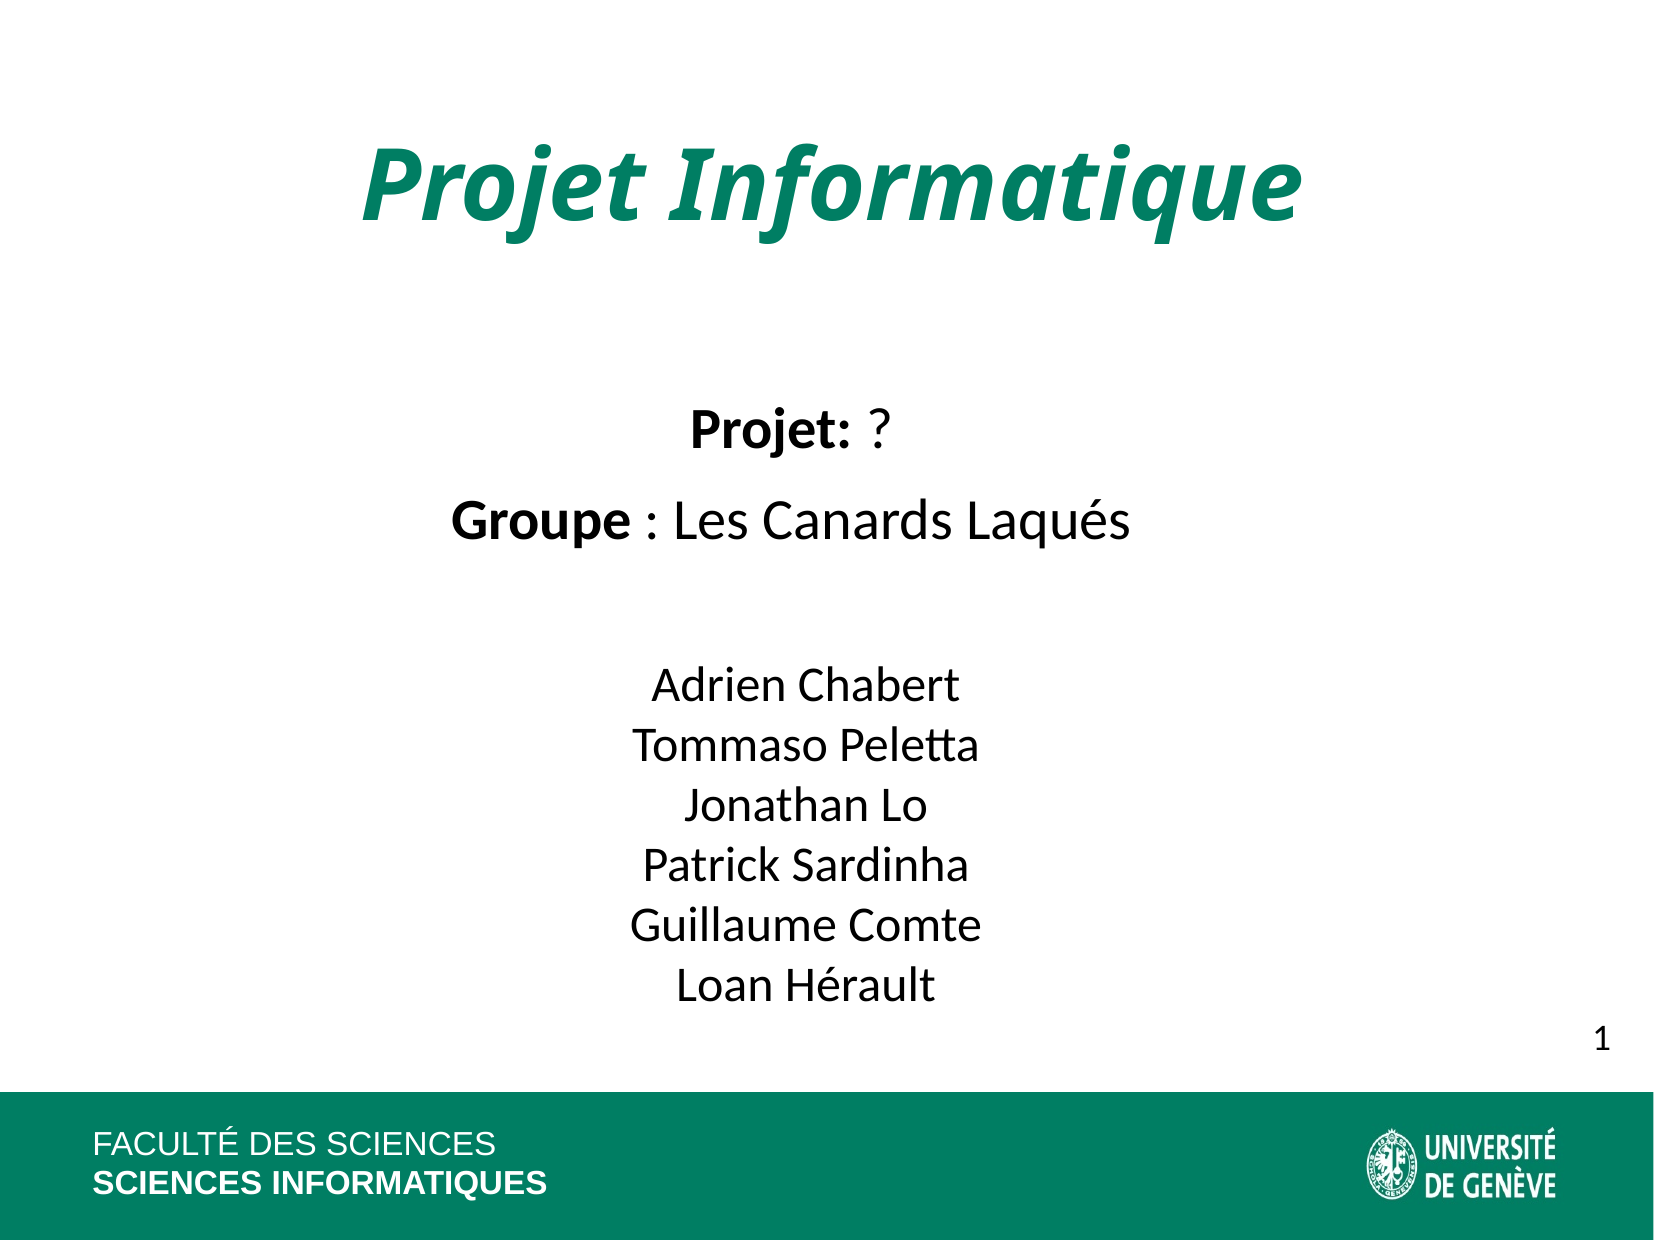

Projet Informatique
Projet: ?
Groupe : Les Canards Laqués
Adrien Chabert
Tommaso Peletta
Jonathan Lo
Patrick Sardinha
Guillaume Comte
Loan Hérault
1
FACULTÉ DES SCIENCES
SCIENCES INFORMATIQUES